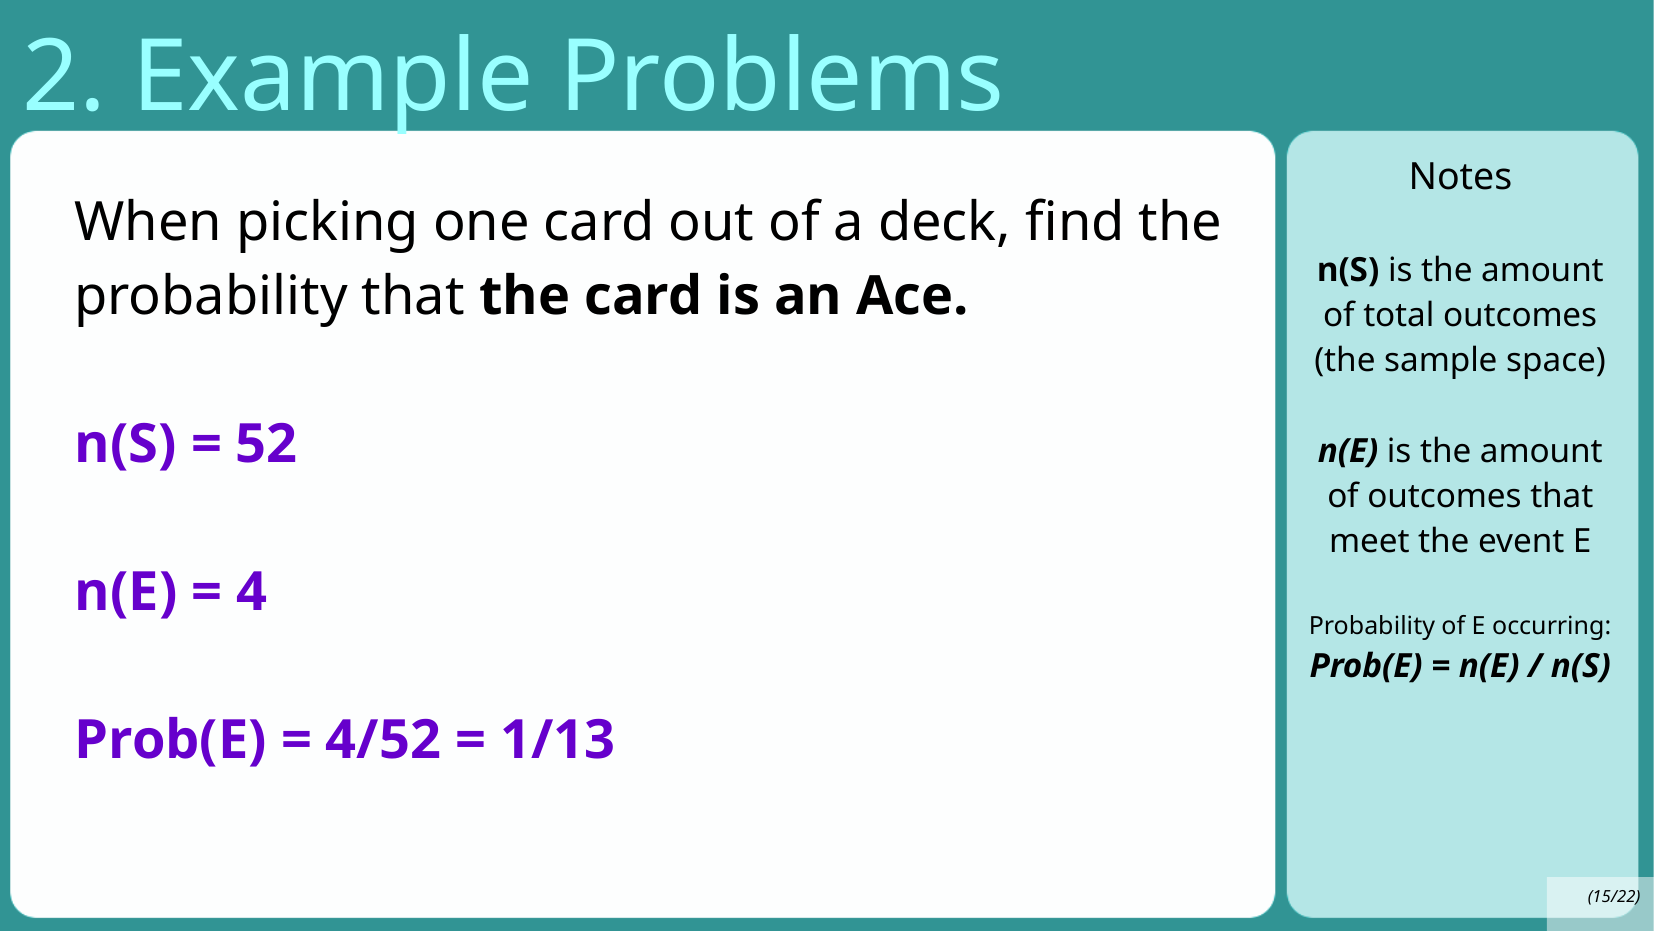

# 2. Example Problems
Notes
n(S) is the amount
of total outcomes
(the sample space)
n(E) is the amount of outcomes that meet the event E
Probability of E occurring:
Prob(E) = n(E) / n(S)
When picking one card out of a deck, find the probability that the card is an Ace.
n(S) = 52
n(E) = 4
Prob(E) = 4/52 = 1/13